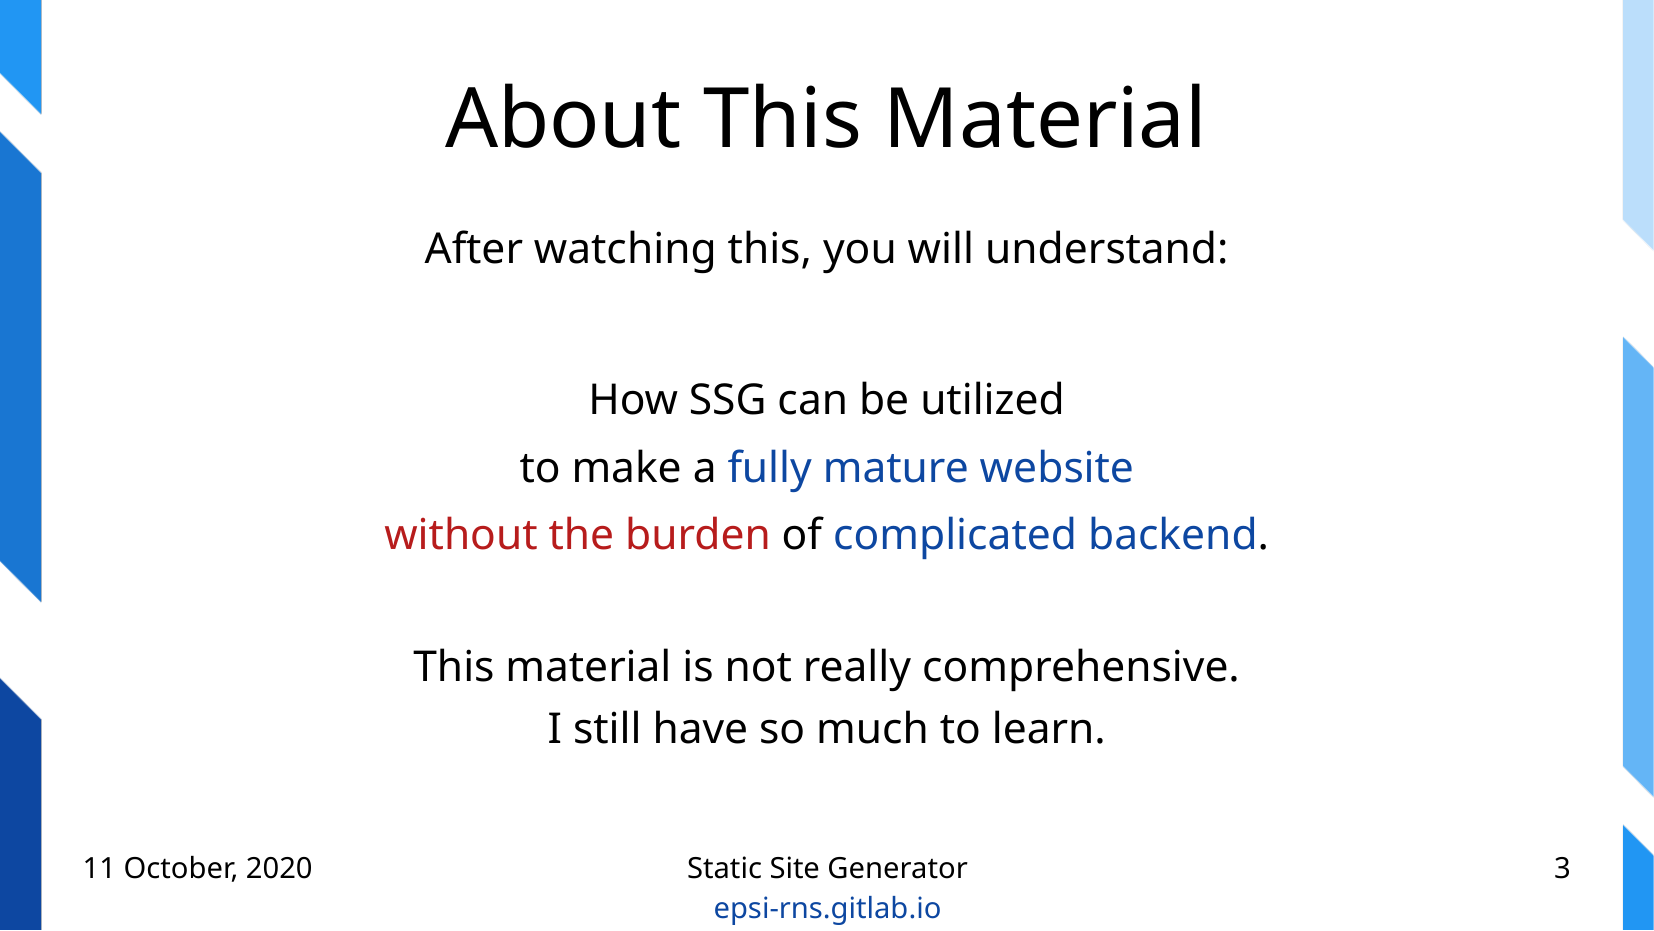

# About This Material
After watching this, you will understand:
How SSG can be utilized
to make a fully mature website
without the burden of complicated backend.
This material is not really comprehensive.
I still have so much to learn.
11 October, 2020
Static Site Generator
3